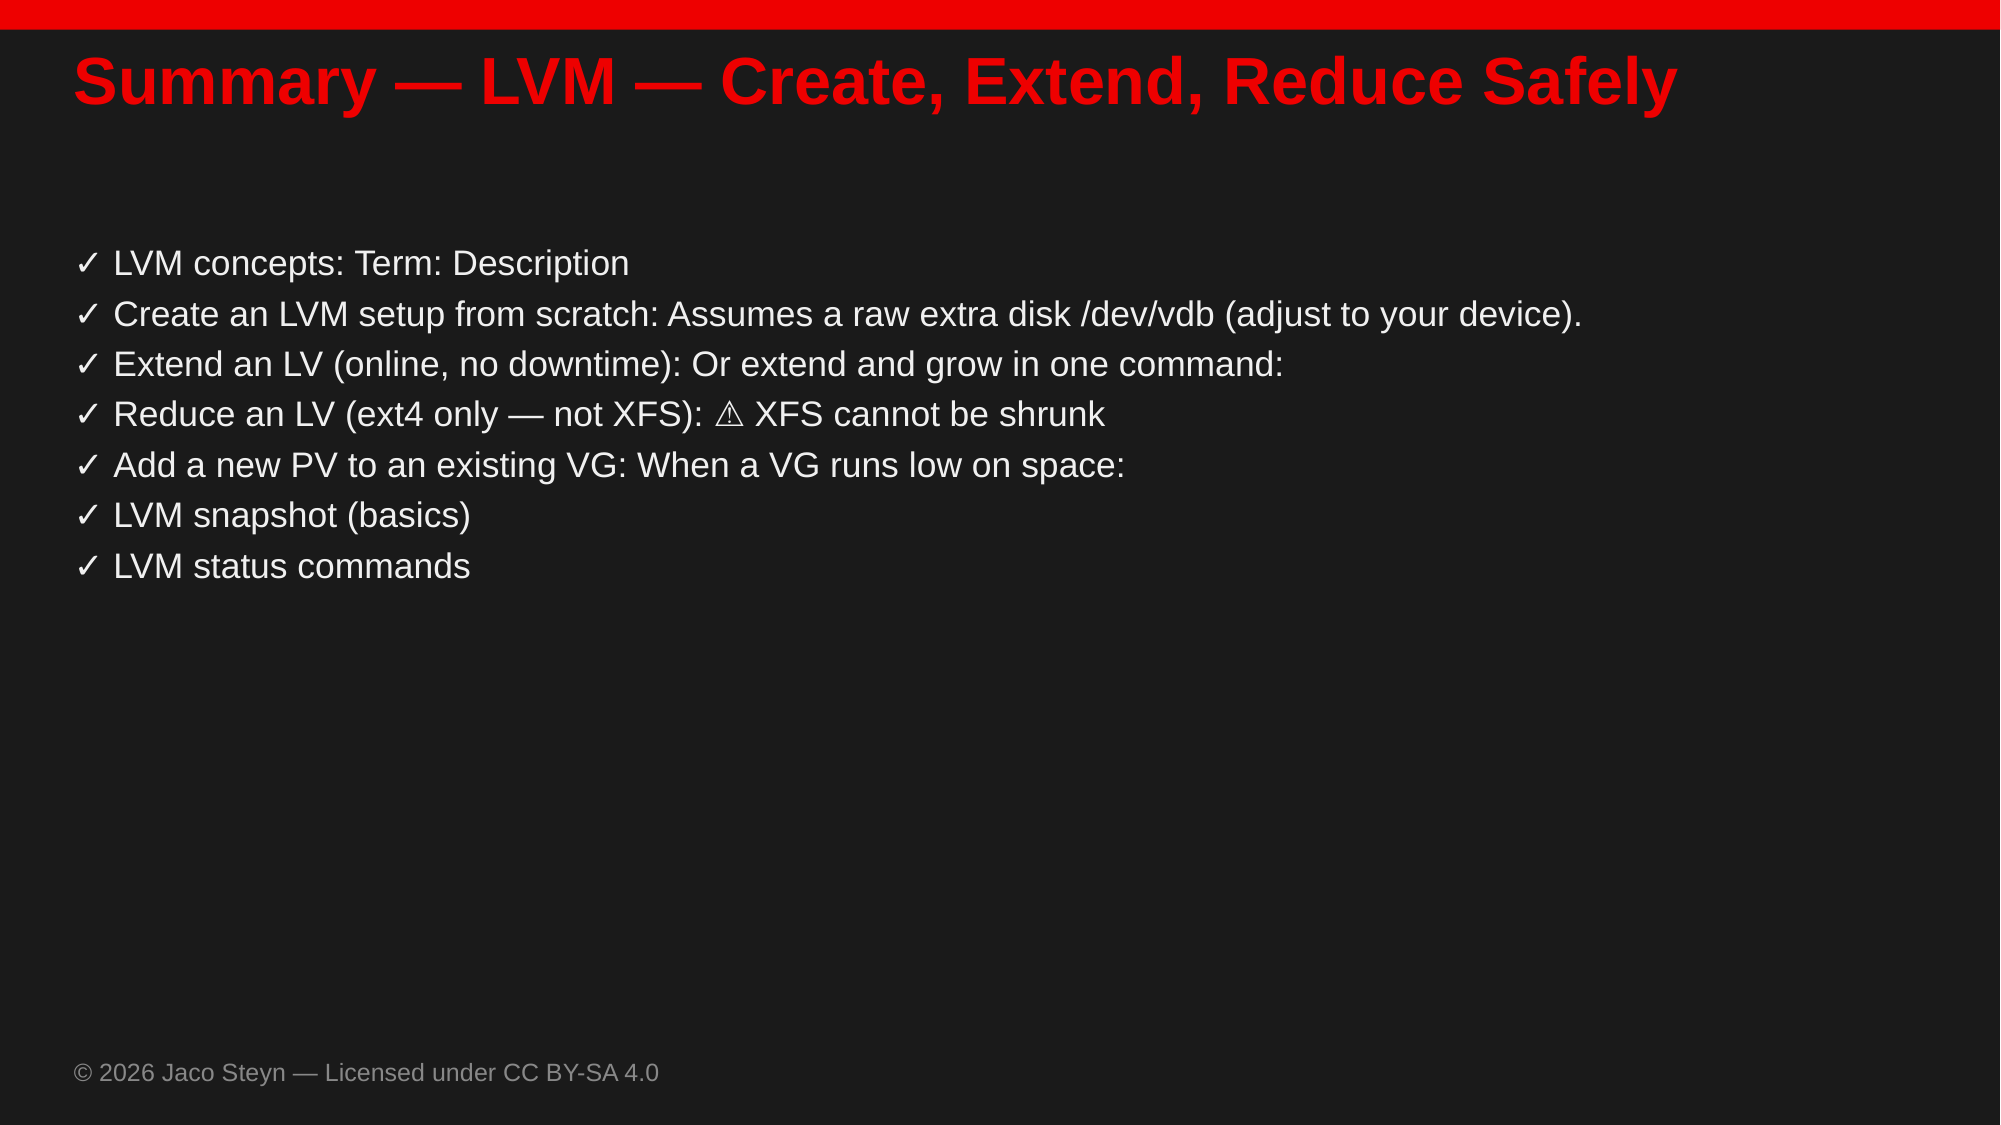

Summary — LVM — Create, Extend, Reduce Safely
✓ LVM concepts: Term: Description
✓ Create an LVM setup from scratch: Assumes a raw extra disk /dev/vdb (adjust to your device).
✓ Extend an LV (online, no downtime): Or extend and grow in one command:
✓ Reduce an LV (ext4 only — not XFS): ⚠️ XFS cannot be shrunk
✓ Add a new PV to an existing VG: When a VG runs low on space:
✓ LVM snapshot (basics)
✓ LVM status commands
© 2026 Jaco Steyn — Licensed under CC BY-SA 4.0